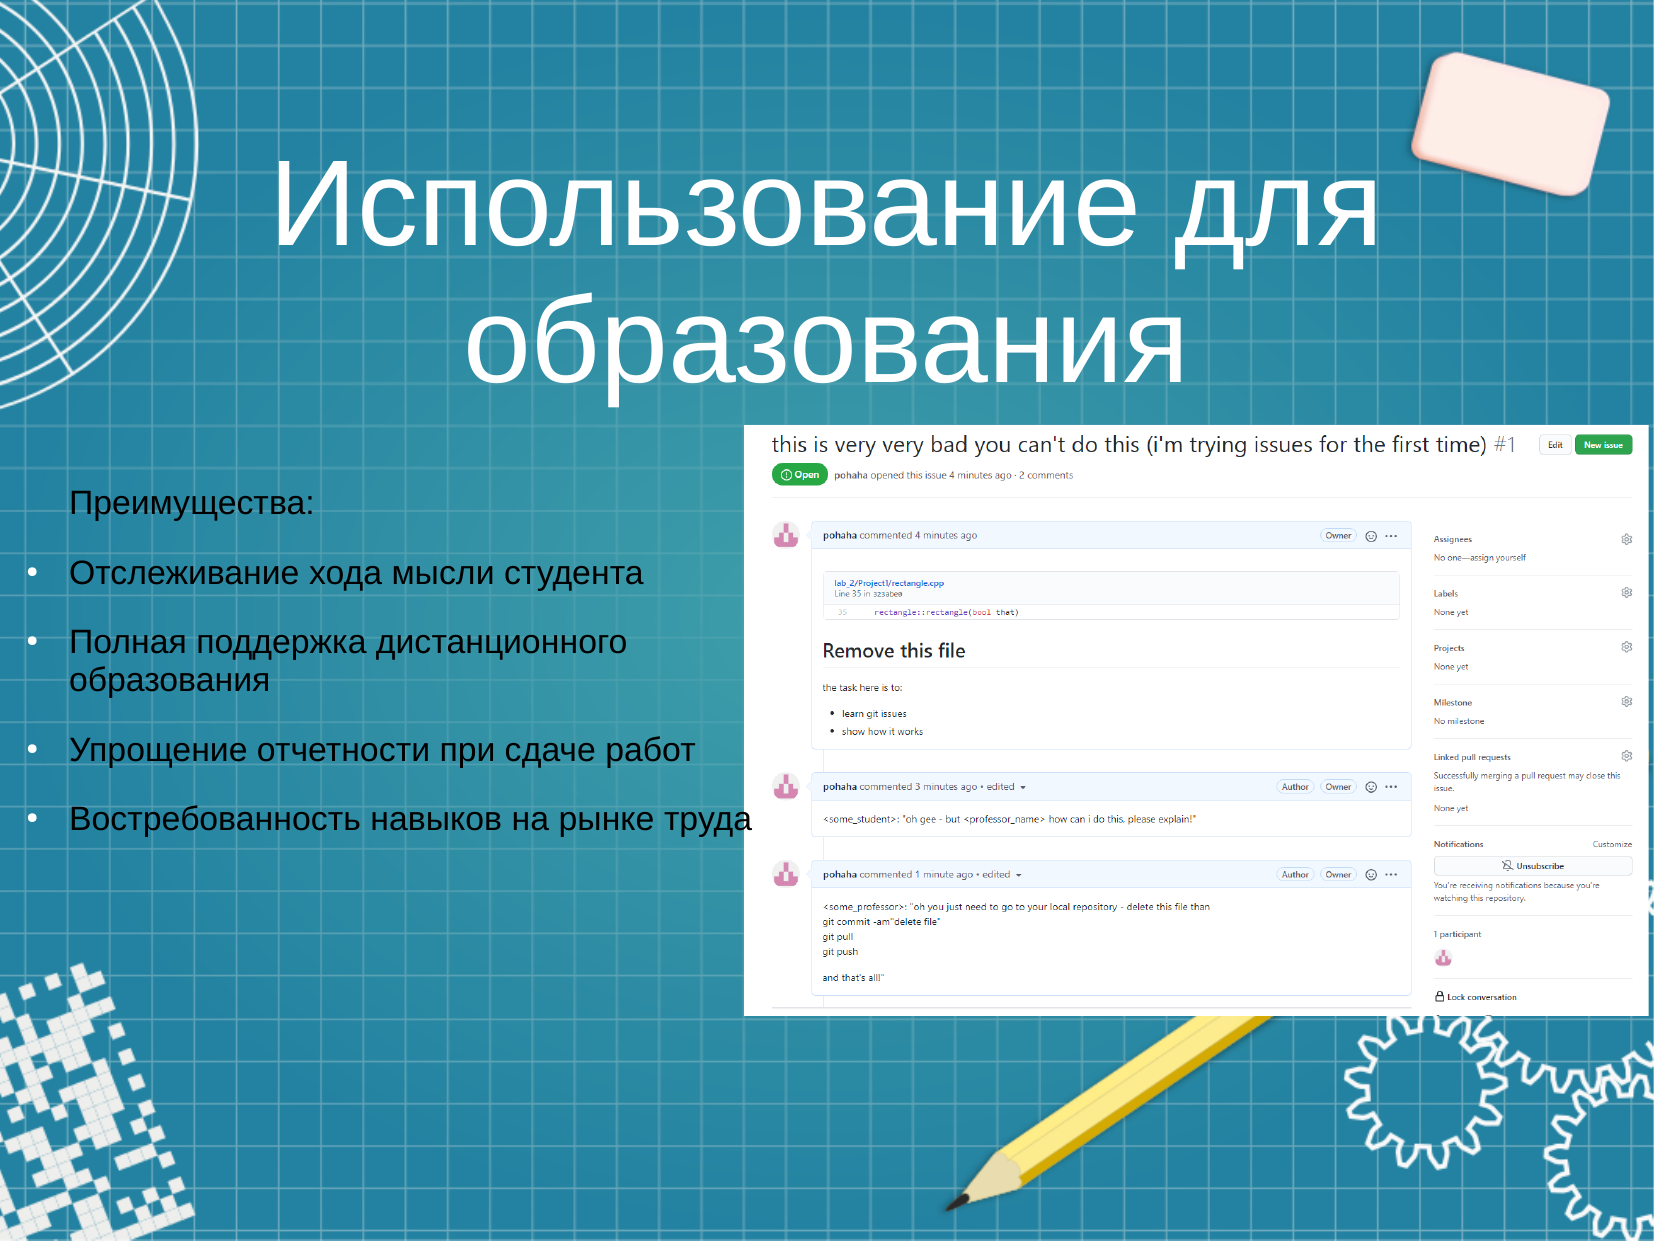

# Использование для образования
Преимущества:
Отслеживание хода мысли студента
Полная поддержка дистанционного образования
Упрощение отчетности при сдаче работ
Востребованность навыков на рынке труда